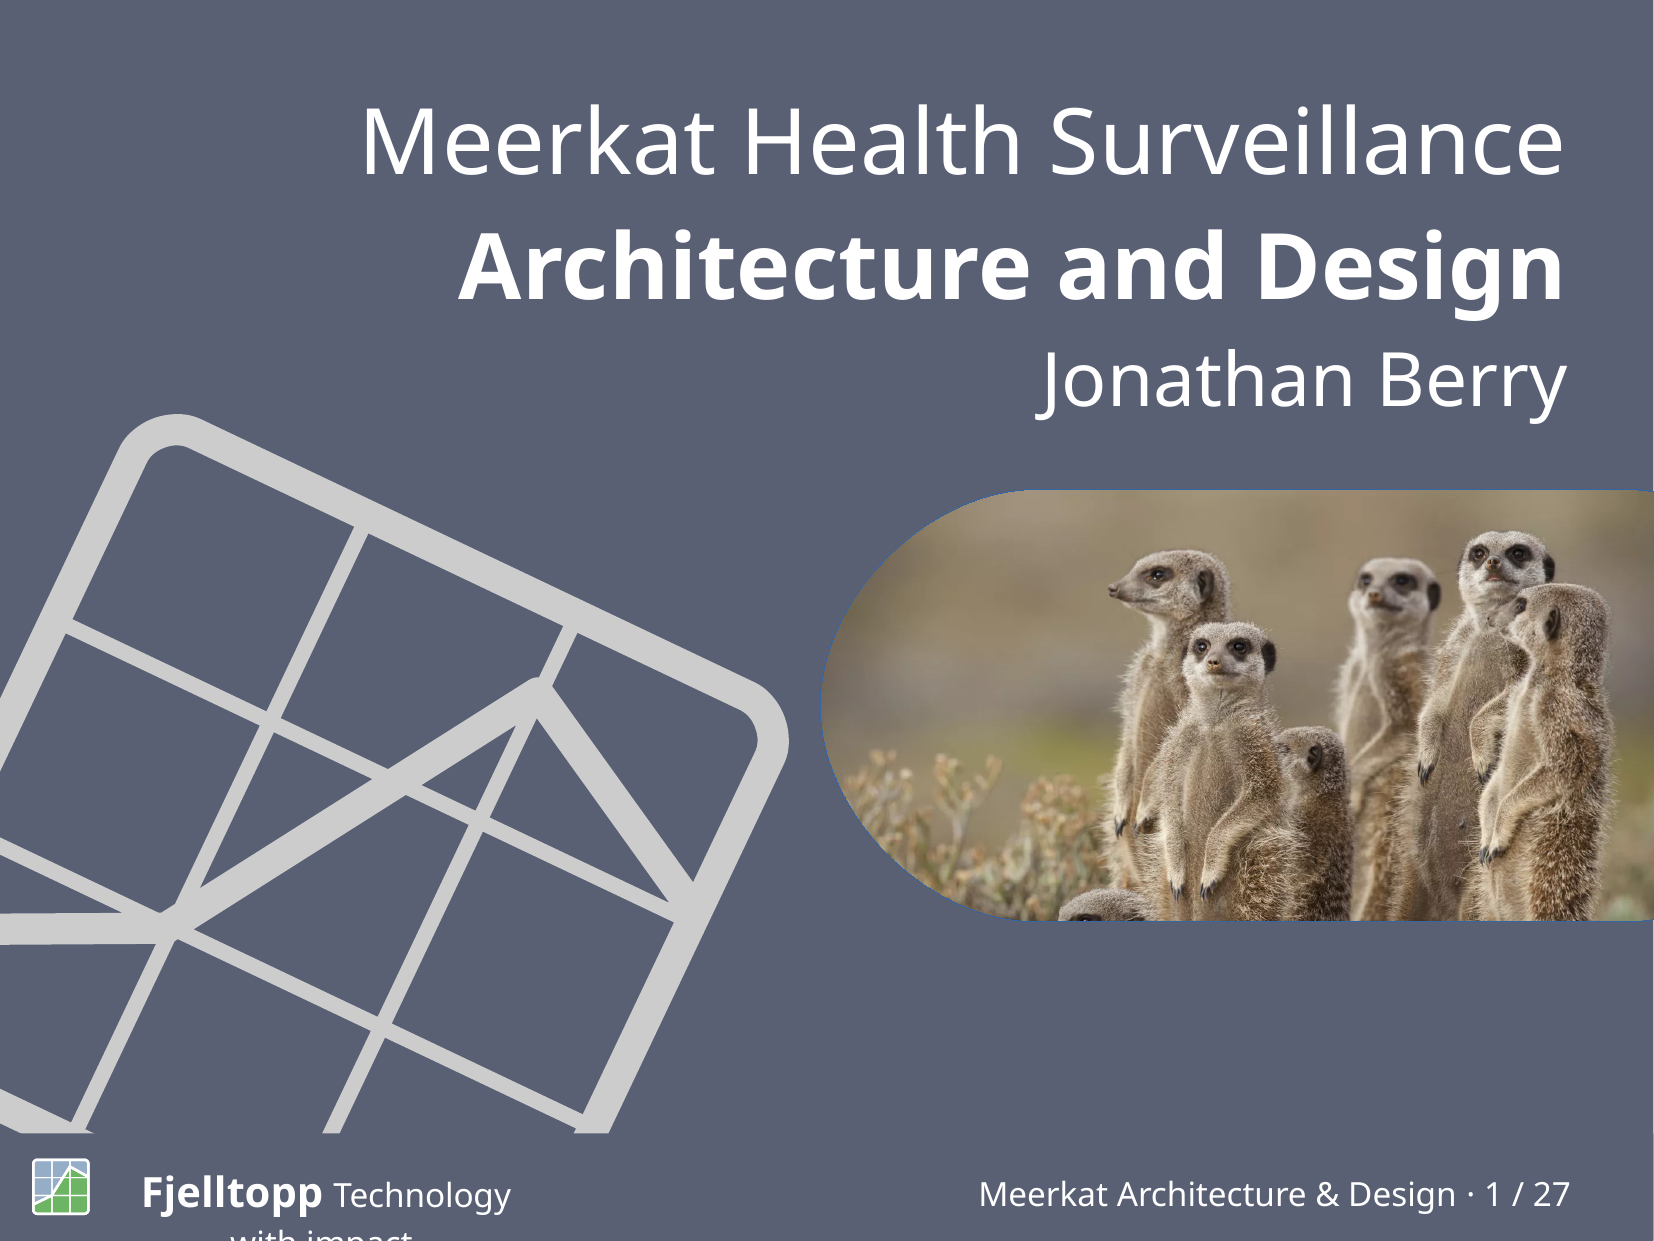

# Meerkat Health Surveillance Architecture and Design Jonathan Berry
Fjelltopp Technology with impact.
<footer> · / 27